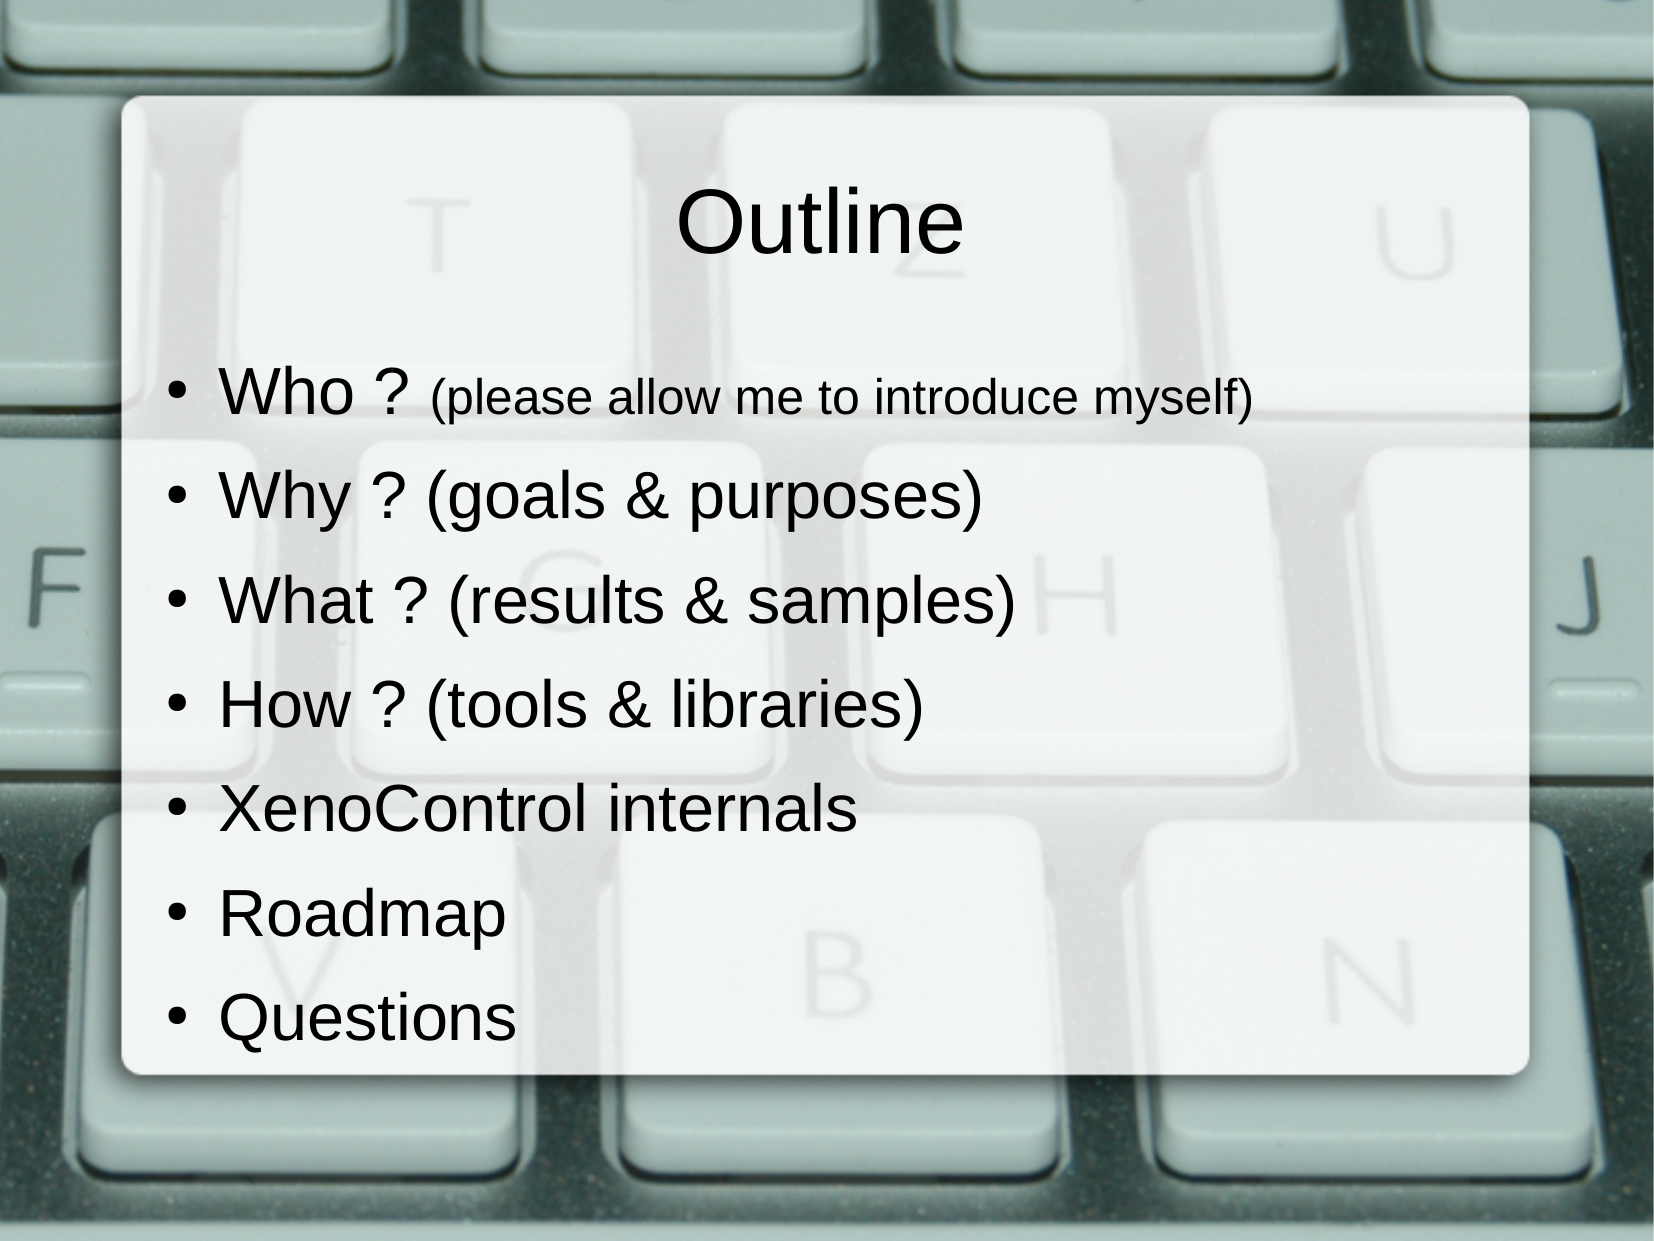

# Outline
Who ? (please allow me to introduce myself)
Why ? (goals & purposes)
What ? (results & samples)
How ? (tools & libraries)
XenoControl internals
Roadmap
Questions